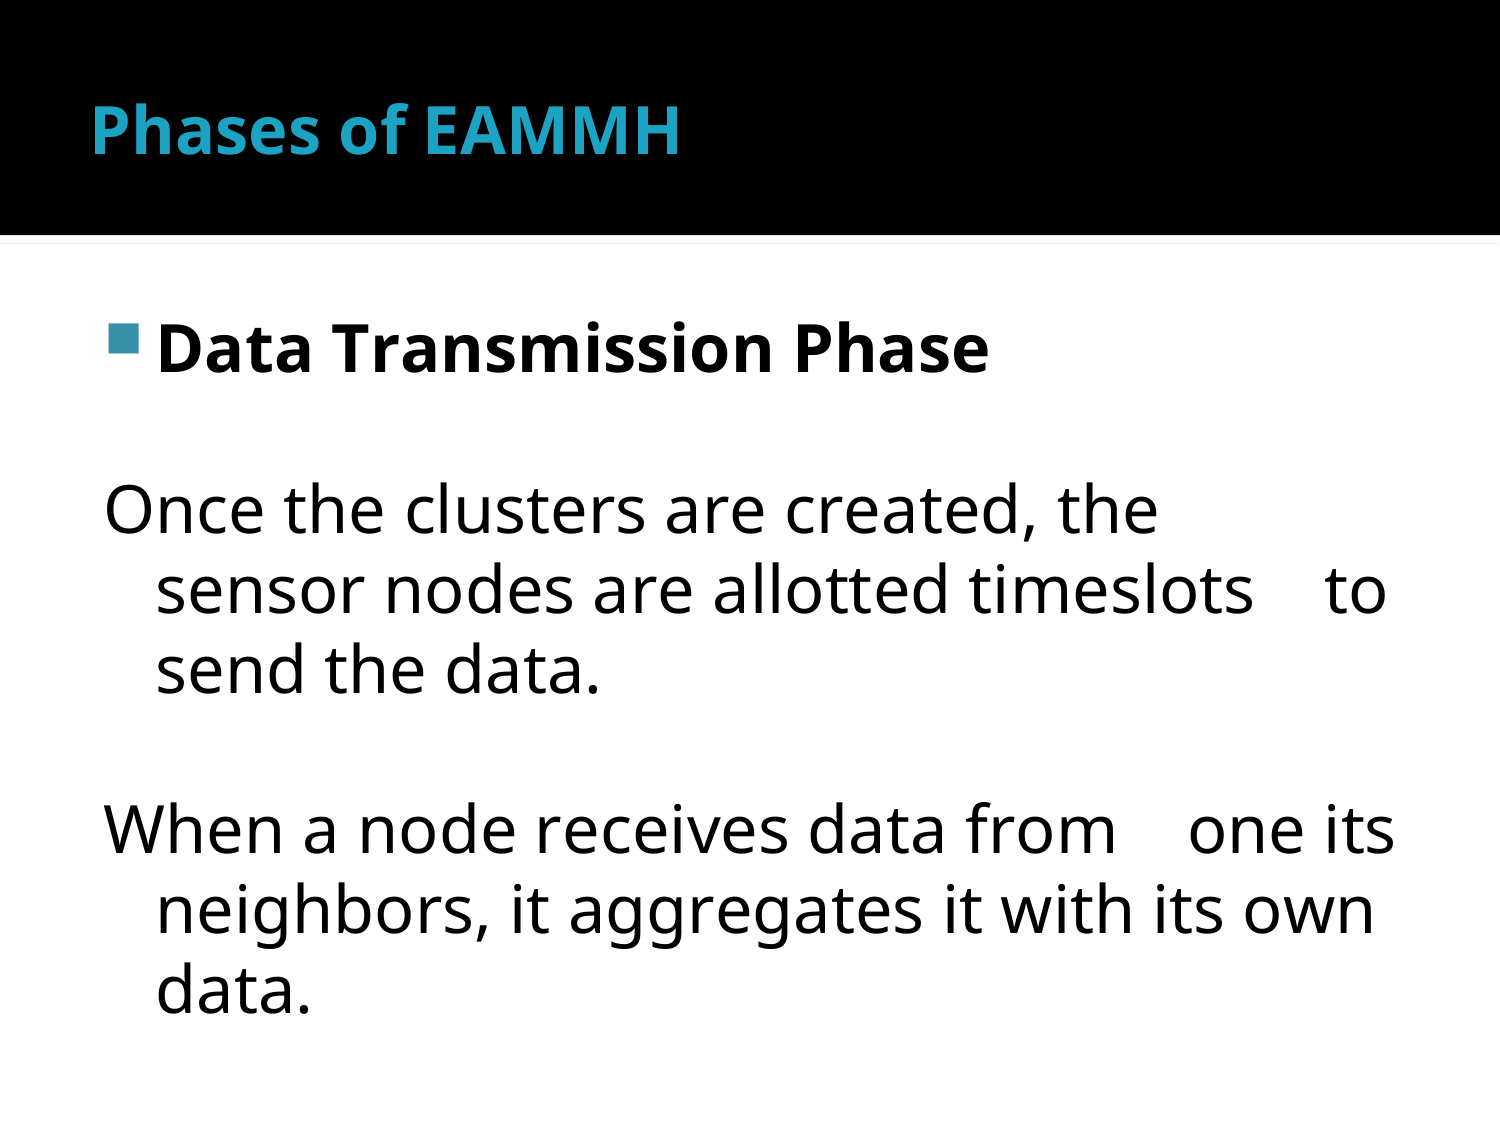

# Phases of EAMMH
Data Transmission Phase
Once the clusters are created, the sensor nodes are allotted timeslots to send the data.
When a node receives data from one its neighbors, it aggregates it with its own data.